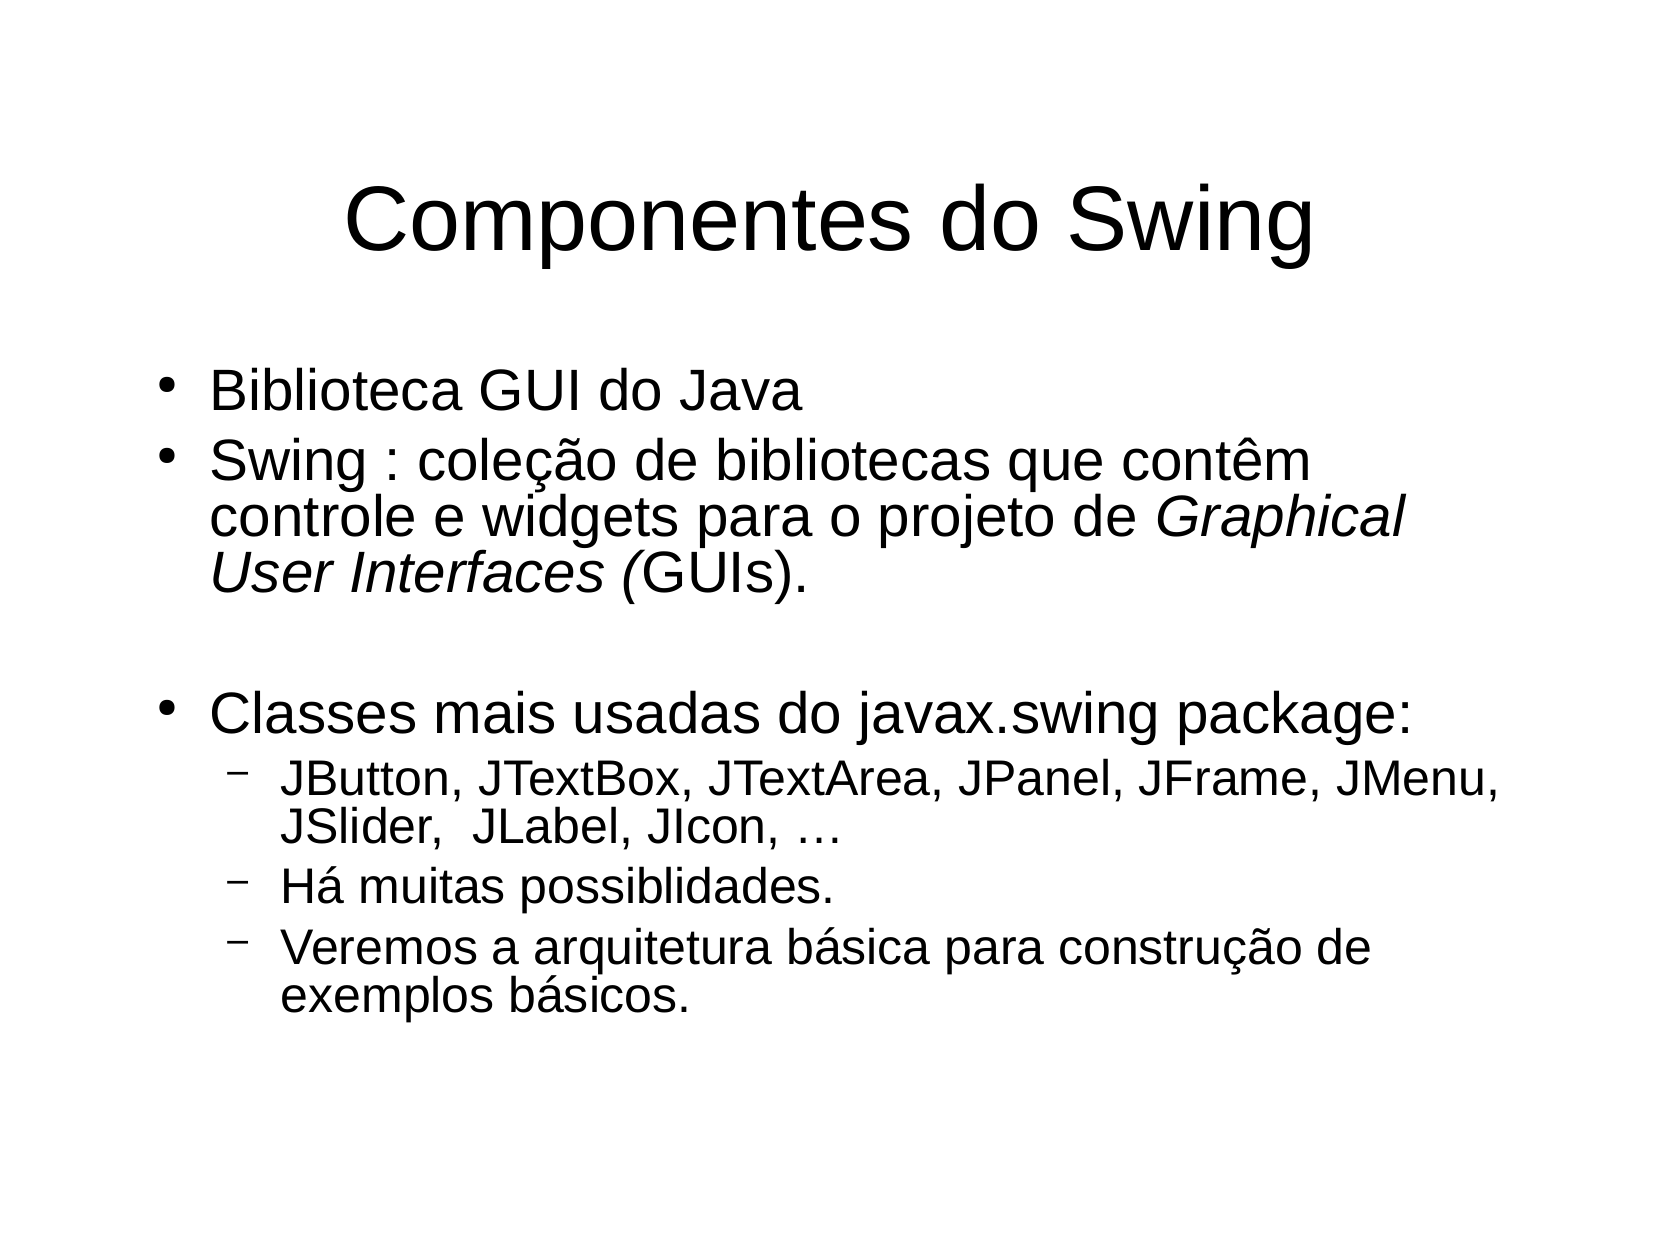

# Componentes do Swing
Biblioteca GUI do Java
Swing : coleção de bibliotecas que contêm controle e widgets para o projeto de Graphical User Interfaces (GUIs).
Classes mais usadas do javax.swing package:
JButton, JTextBox, JTextArea, JPanel, JFrame, JMenu, JSlider, JLabel, JIcon, …
Há muitas possiblidades.
Veremos a arquitetura básica para construção de exemplos básicos.